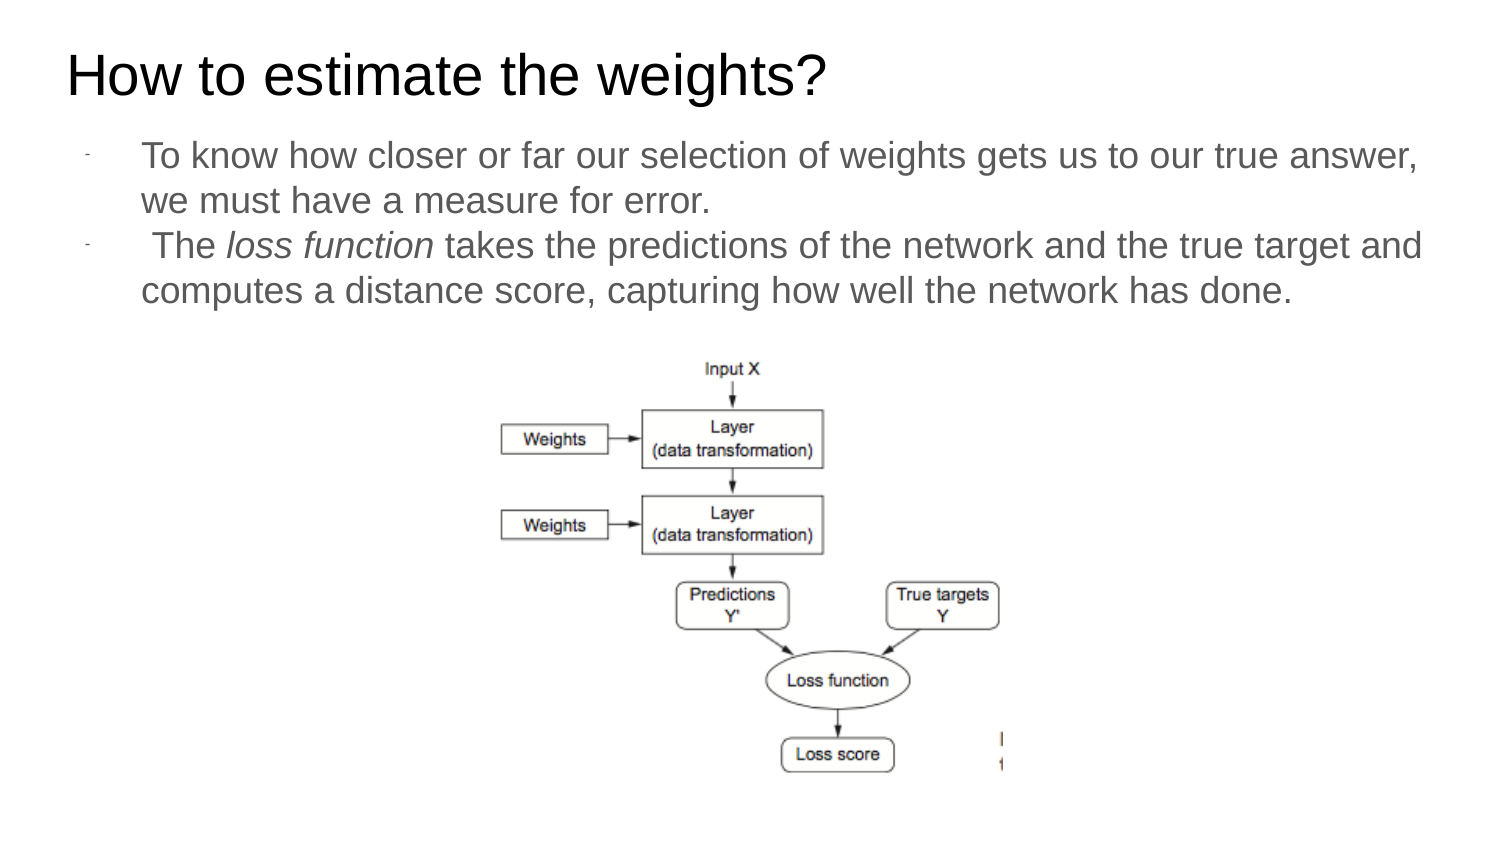

# How to estimate the weights?
To know how closer or far our selection of weights gets us to our true answer, we must have a measure for error.
 The loss function takes the predictions of the network and the true target and computes a distance score, capturing how well the network has done.